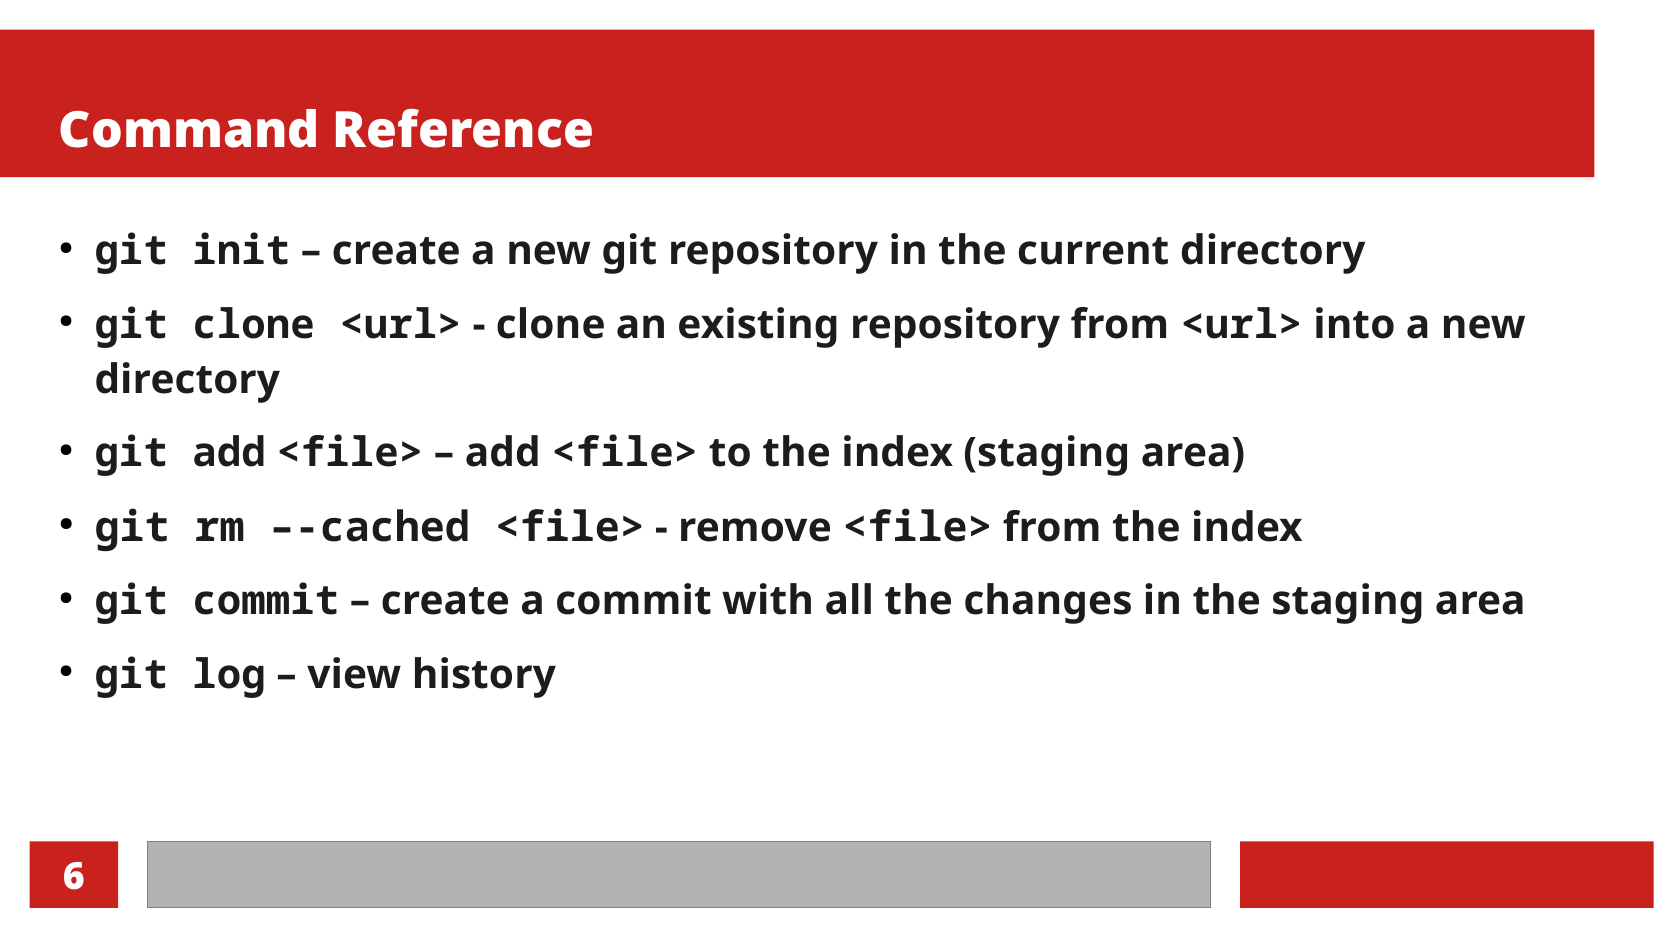

# Command Reference
git init – create a new git repository in the current directory
git clone <url> - clone an existing repository from <url> into a new directory
git add <file> – add <file> to the index (staging area)
git rm –-cached <file> - remove <file> from the index
git commit – create a commit with all the changes in the staging area
git log – view history
6